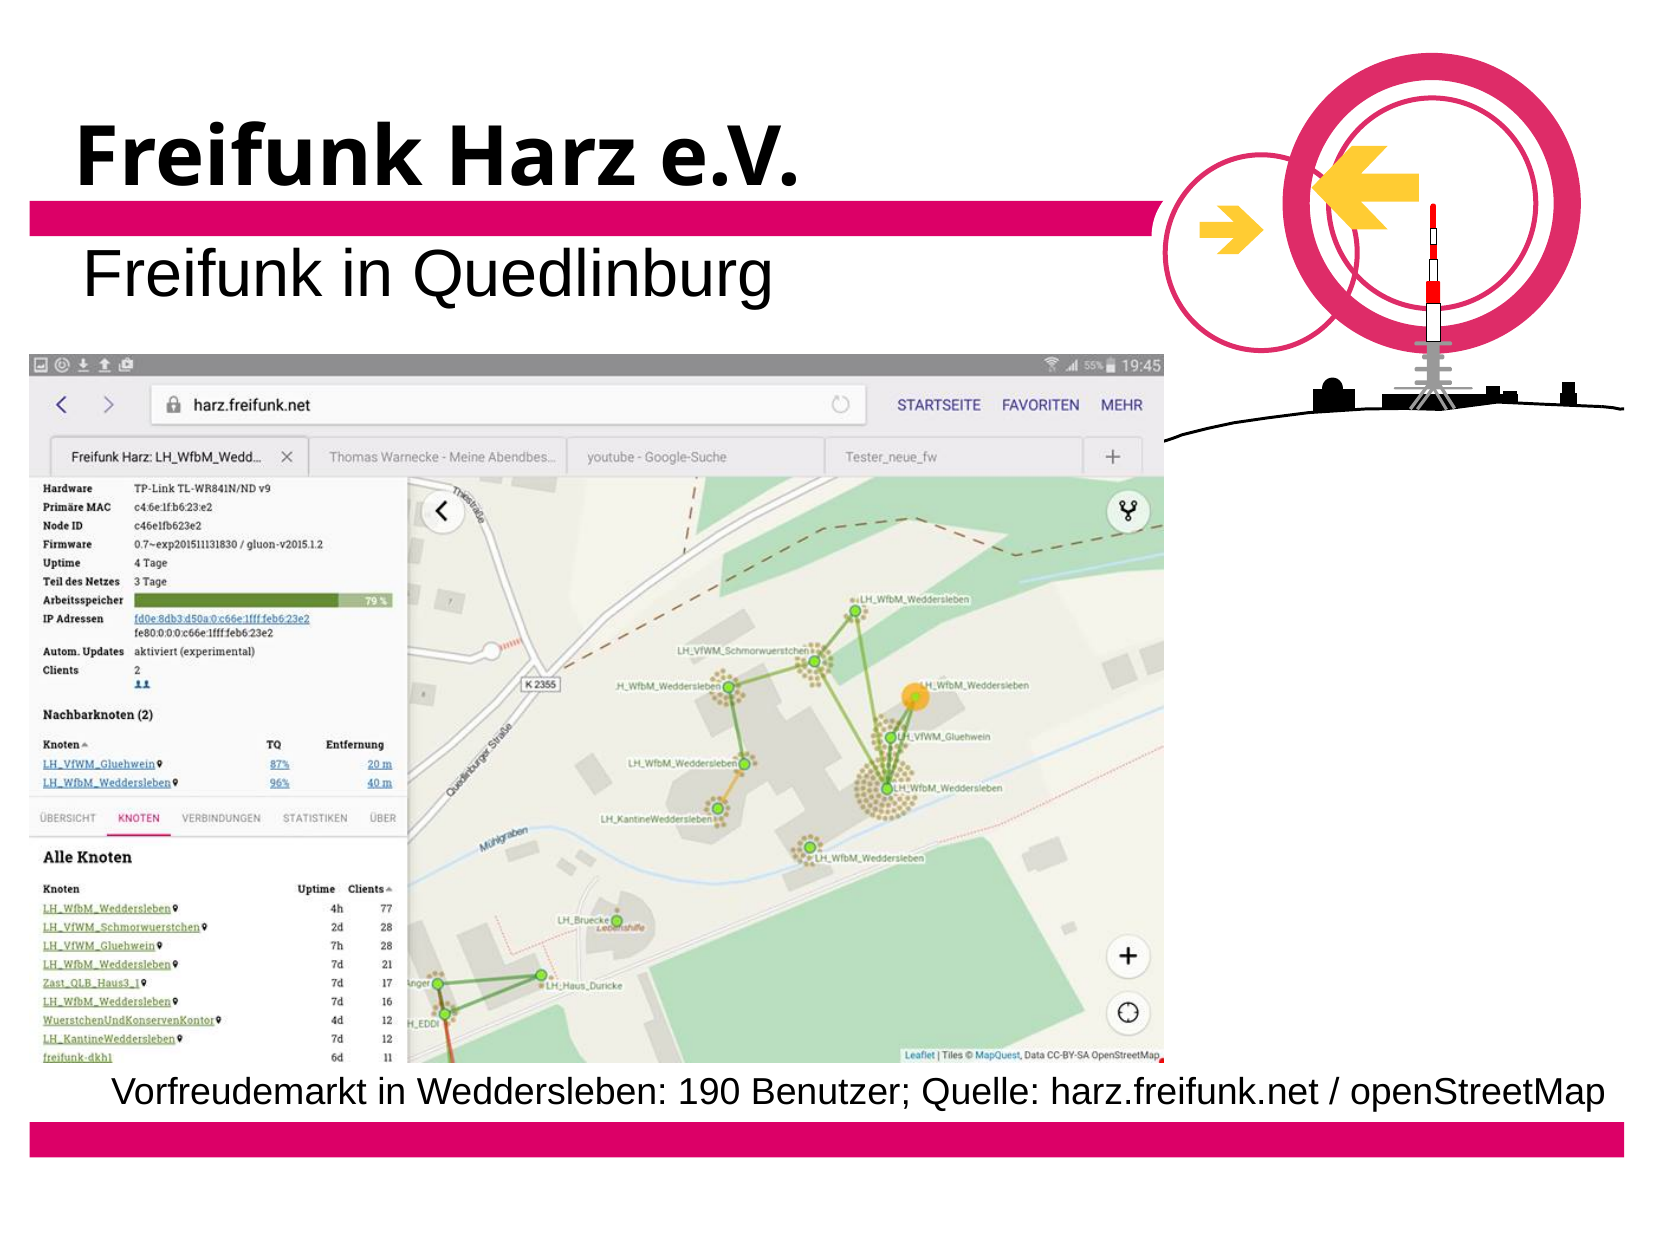

# Freifunk in Quedlinburg
Vorfreudemarkt in Weddersleben: 190 Benutzer; Quelle: harz.freifunk.net / openStreetMap